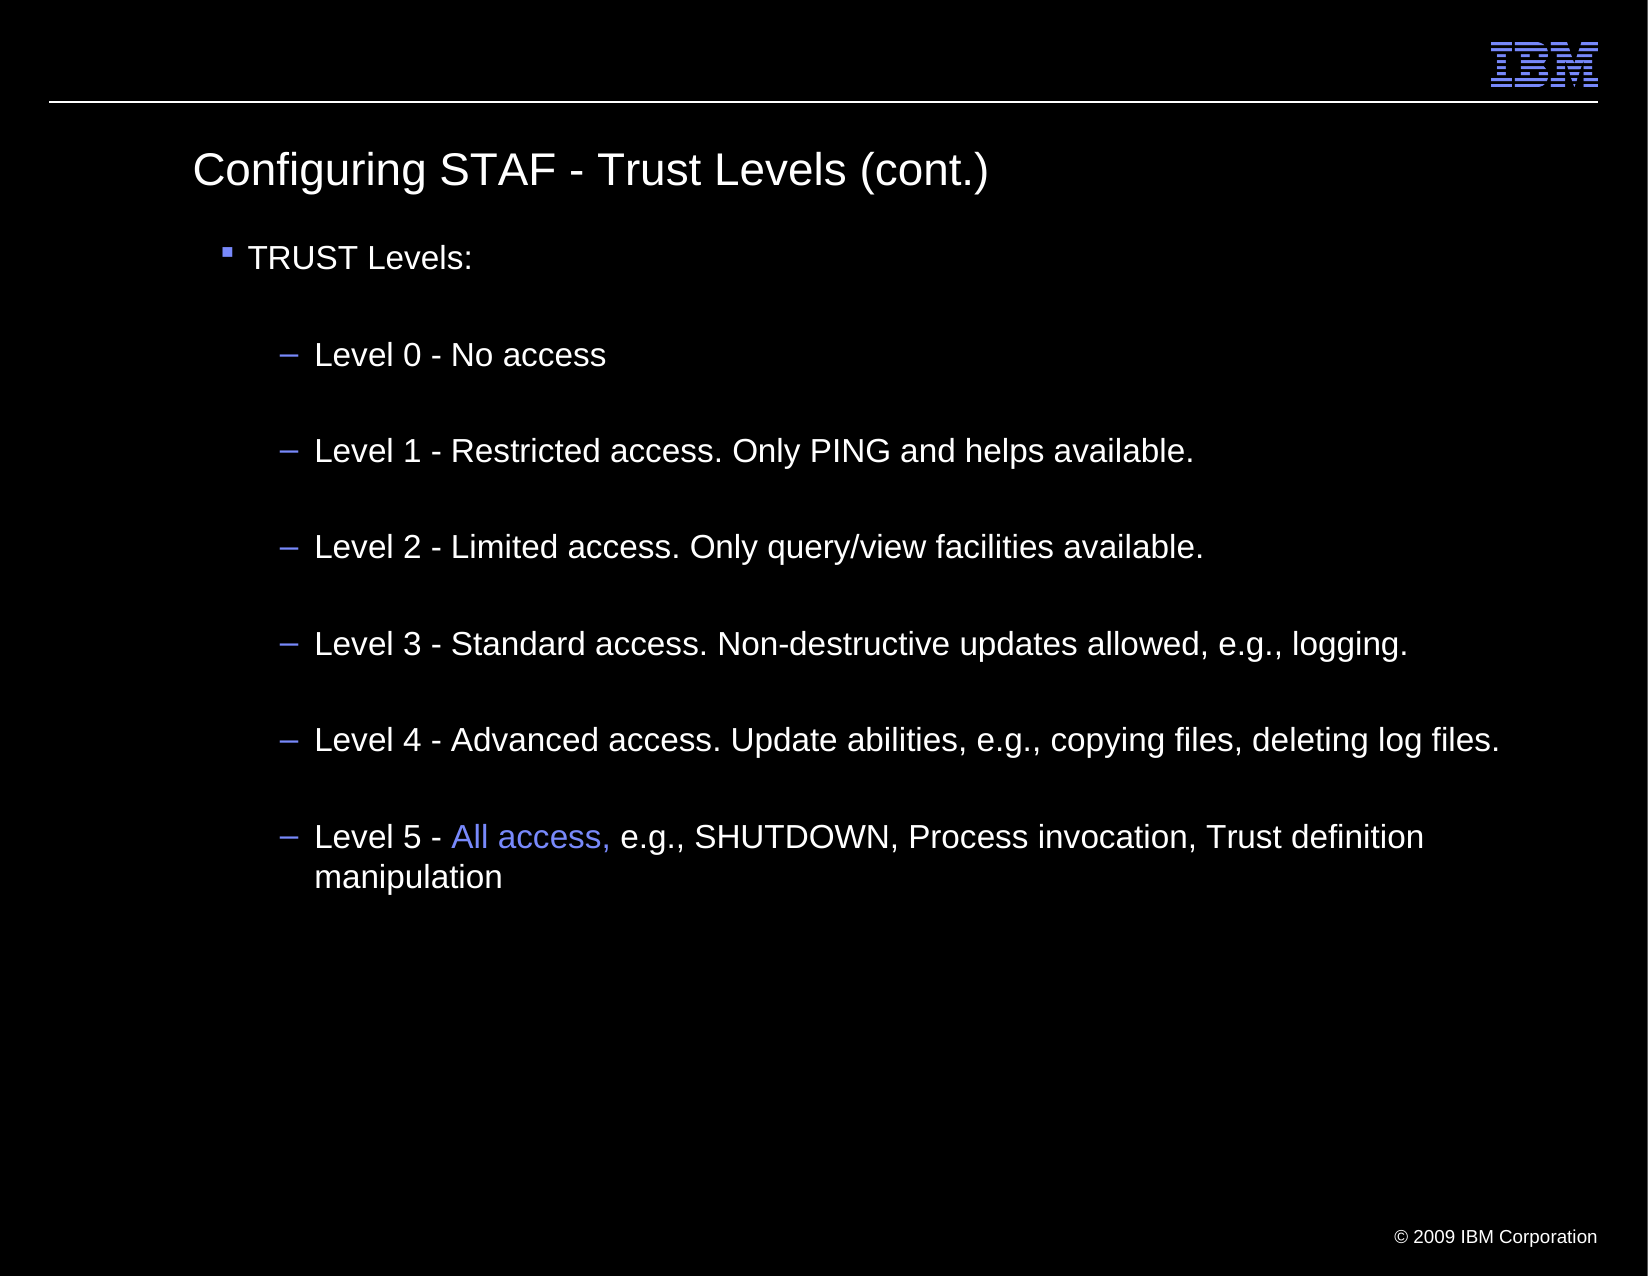

# Configuring STAF - Trust Levels (cont.)
TRUST Levels:
Level 0 - No access
Level 1 - Restricted access. Only PING and helps available.
Level 2 - Limited access. Only query/view facilities available.
Level 3 - Standard access. Non-destructive updates allowed, e.g., logging.
Level 4 - Advanced access. Update abilities, e.g., copying files, deleting log files.
Level 5 - All access, e.g., SHUTDOWN, Process invocation, Trust definition manipulation